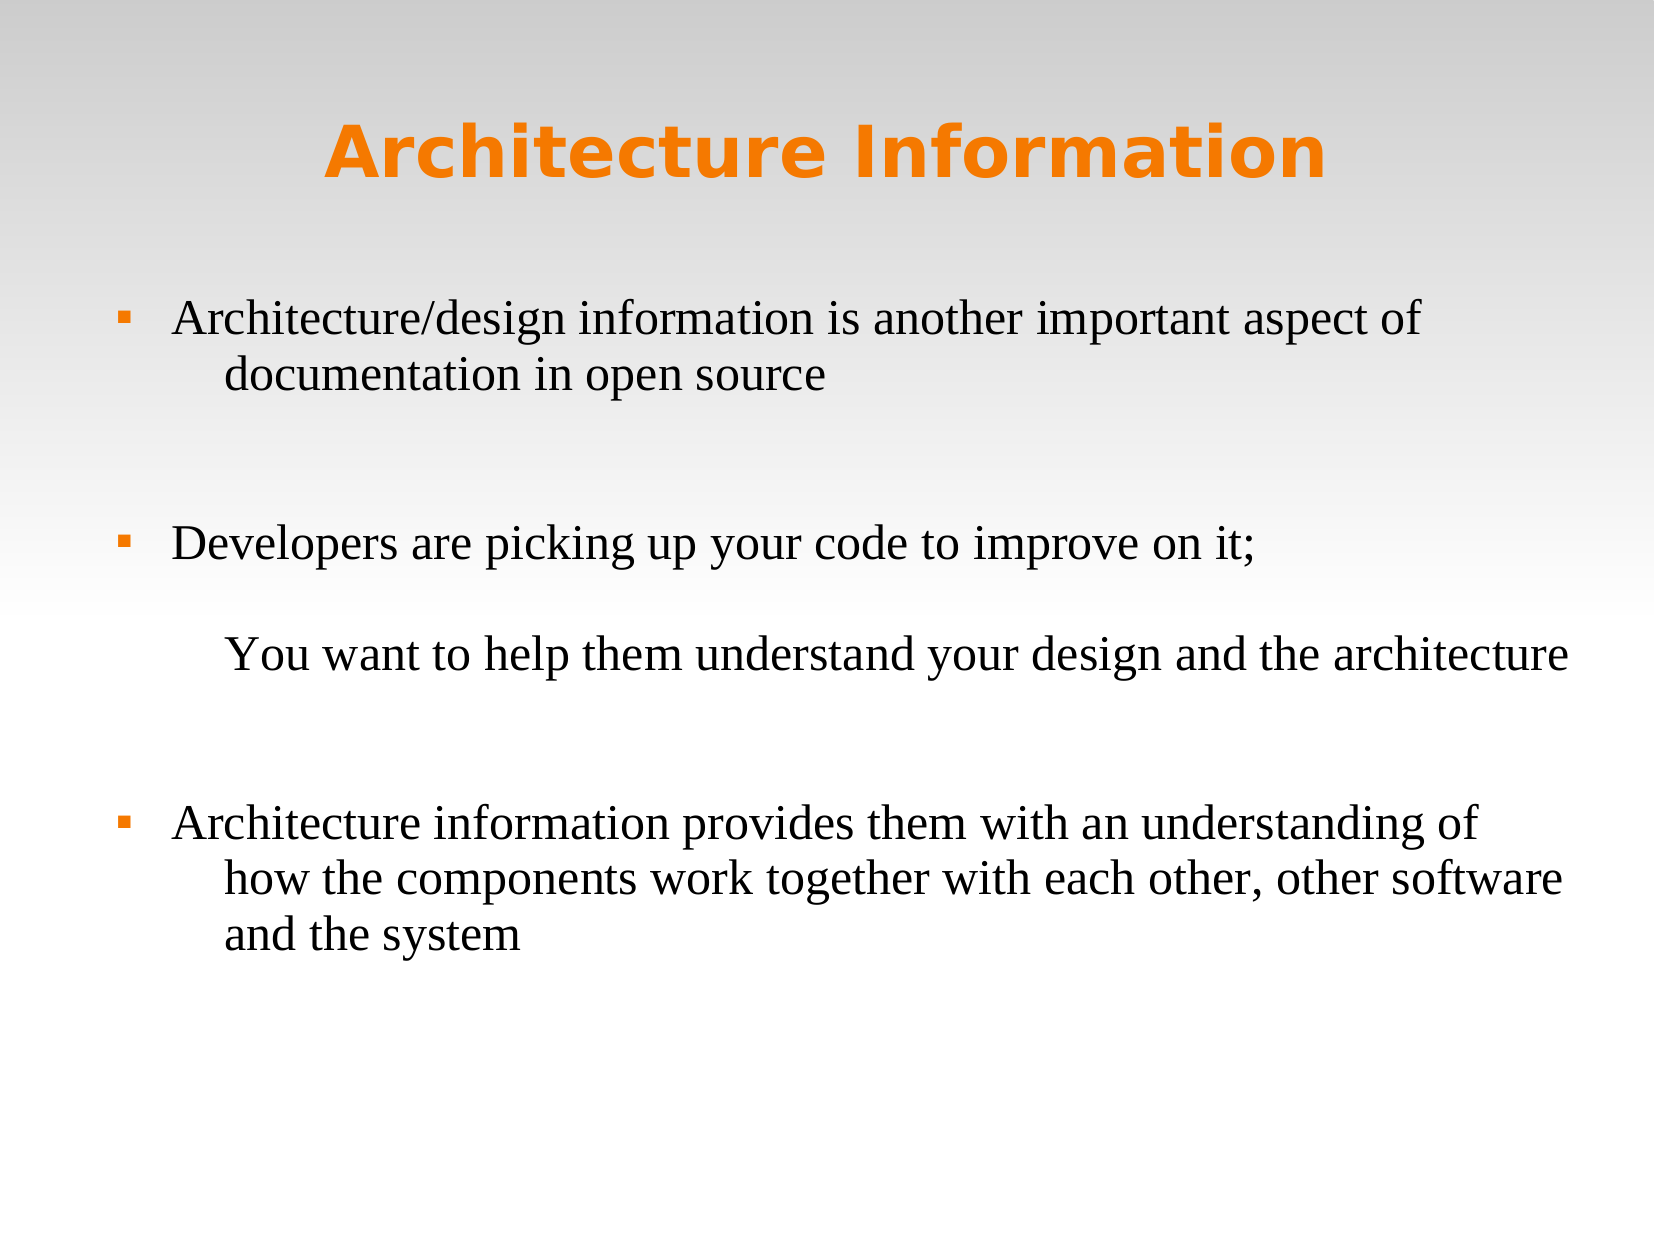

# Architecture Information
Architecture/design information is another important aspect of documentation in open source
Developers are picking up your code to improve on it;
You want to help them understand your design and the architecture
Architecture information provides them with an understanding of how the components work together with each other, other software and the system